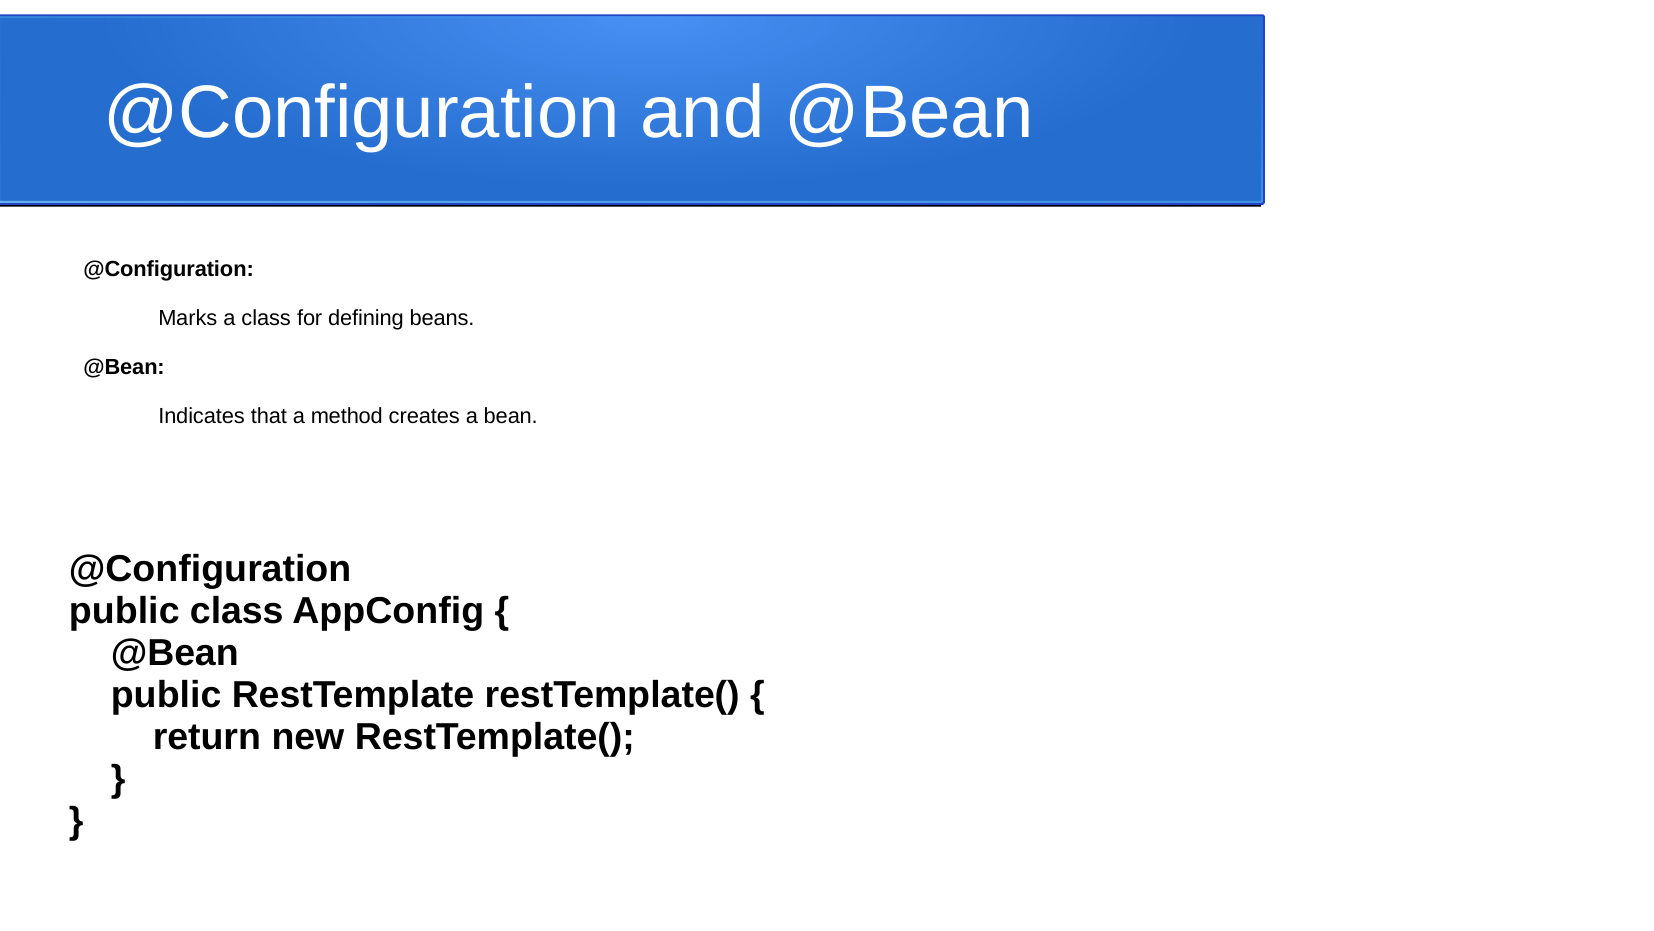

# @Configuration and @Bean
@Configuration:
	Marks a class for defining beans.
@Bean:
	Indicates that a method creates a bean.
@Configuration
public class AppConfig {
 @Bean
 public RestTemplate restTemplate() {
 return new RestTemplate();
 }
}